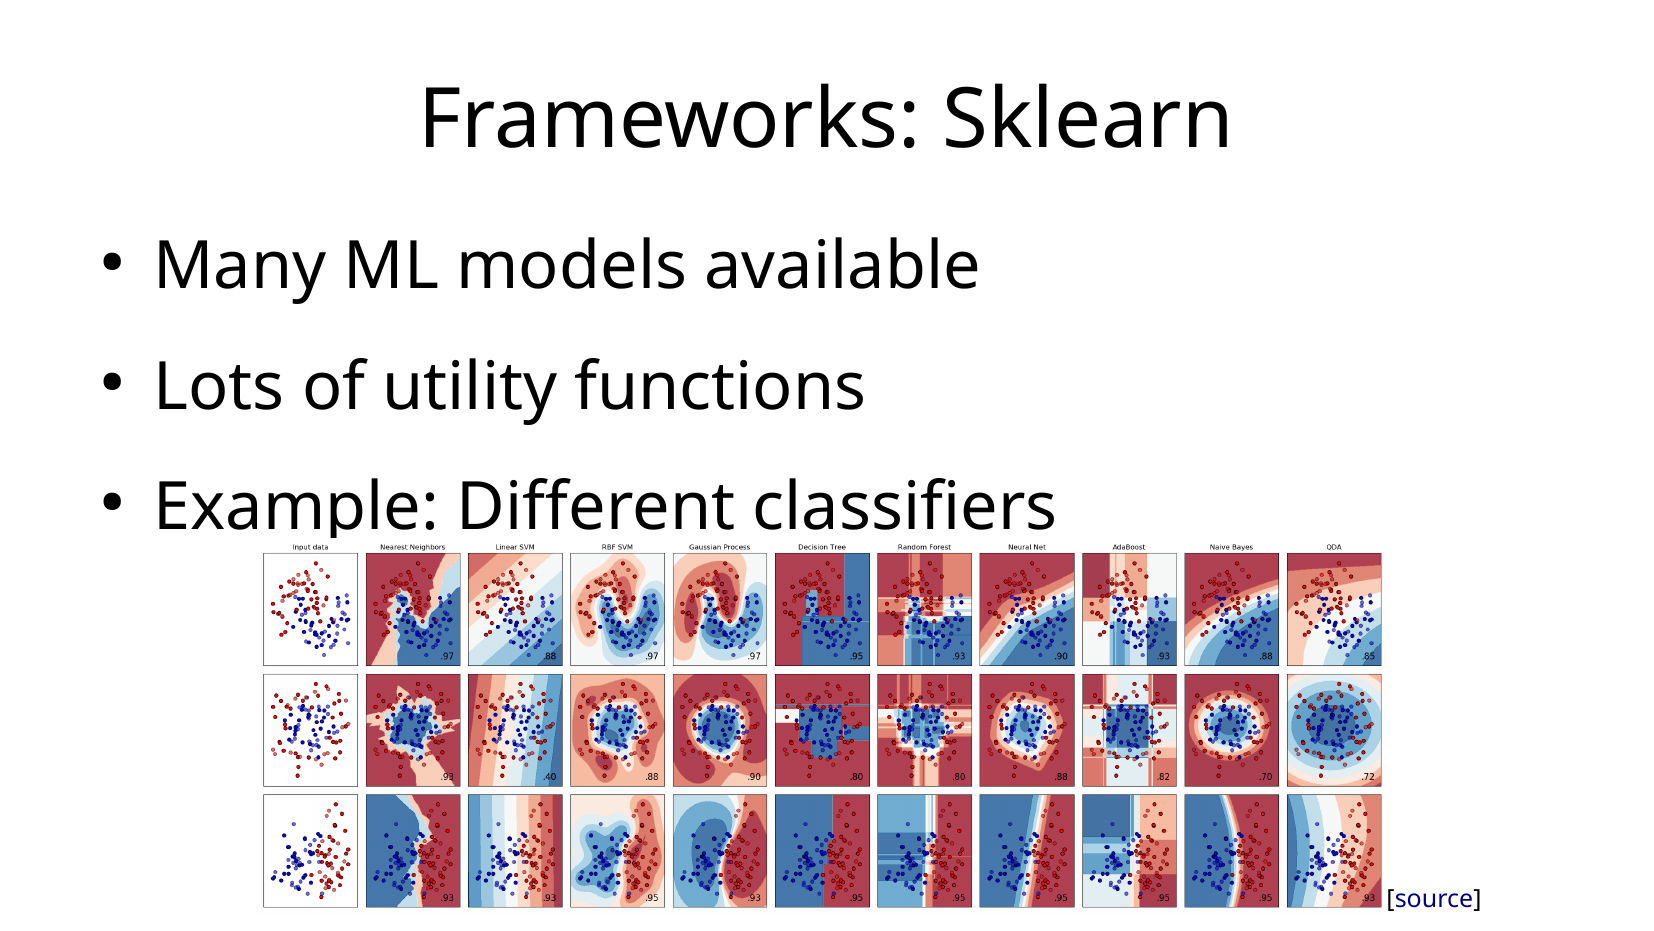

# Frameworks: Sklearn
Many ML models available
Lots of utility functions
Example: Different classifiers
[source]